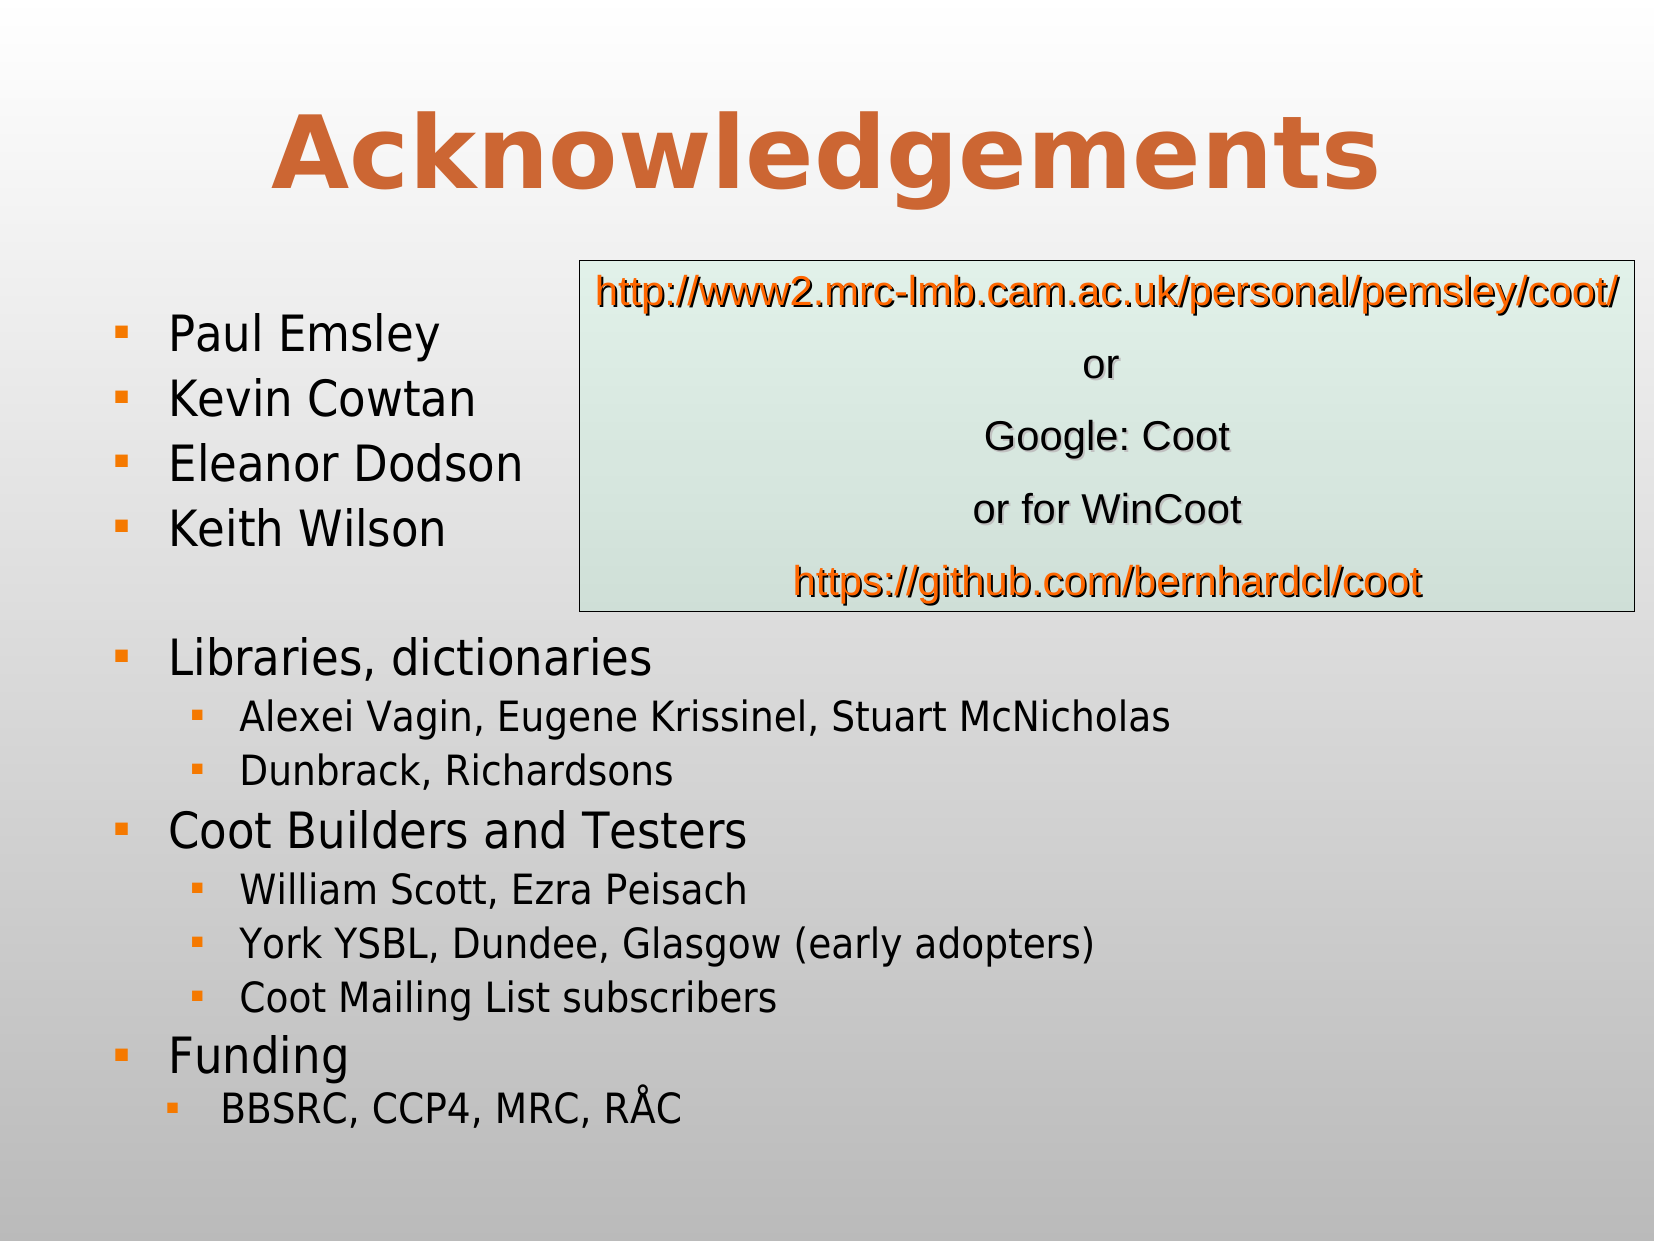

# Acknowledgements
http://www2.mrc-lmb.cam.ac.uk/personal/pemsley/coot/
or
Google: Coot
or for WinCoot
https://github.com/bernhardcl/coot
Paul Emsley
Kevin Cowtan
Eleanor Dodson
Keith Wilson
Libraries, dictionaries
Alexei Vagin, Eugene Krissinel, Stuart McNicholas
Dunbrack, Richardsons
Coot Builders and Testers
William Scott, Ezra Peisach
York YSBL, Dundee, Glasgow (early adopters)
Coot Mailing List subscribers
Funding
BBSRC, CCP4, MRC, RÅC